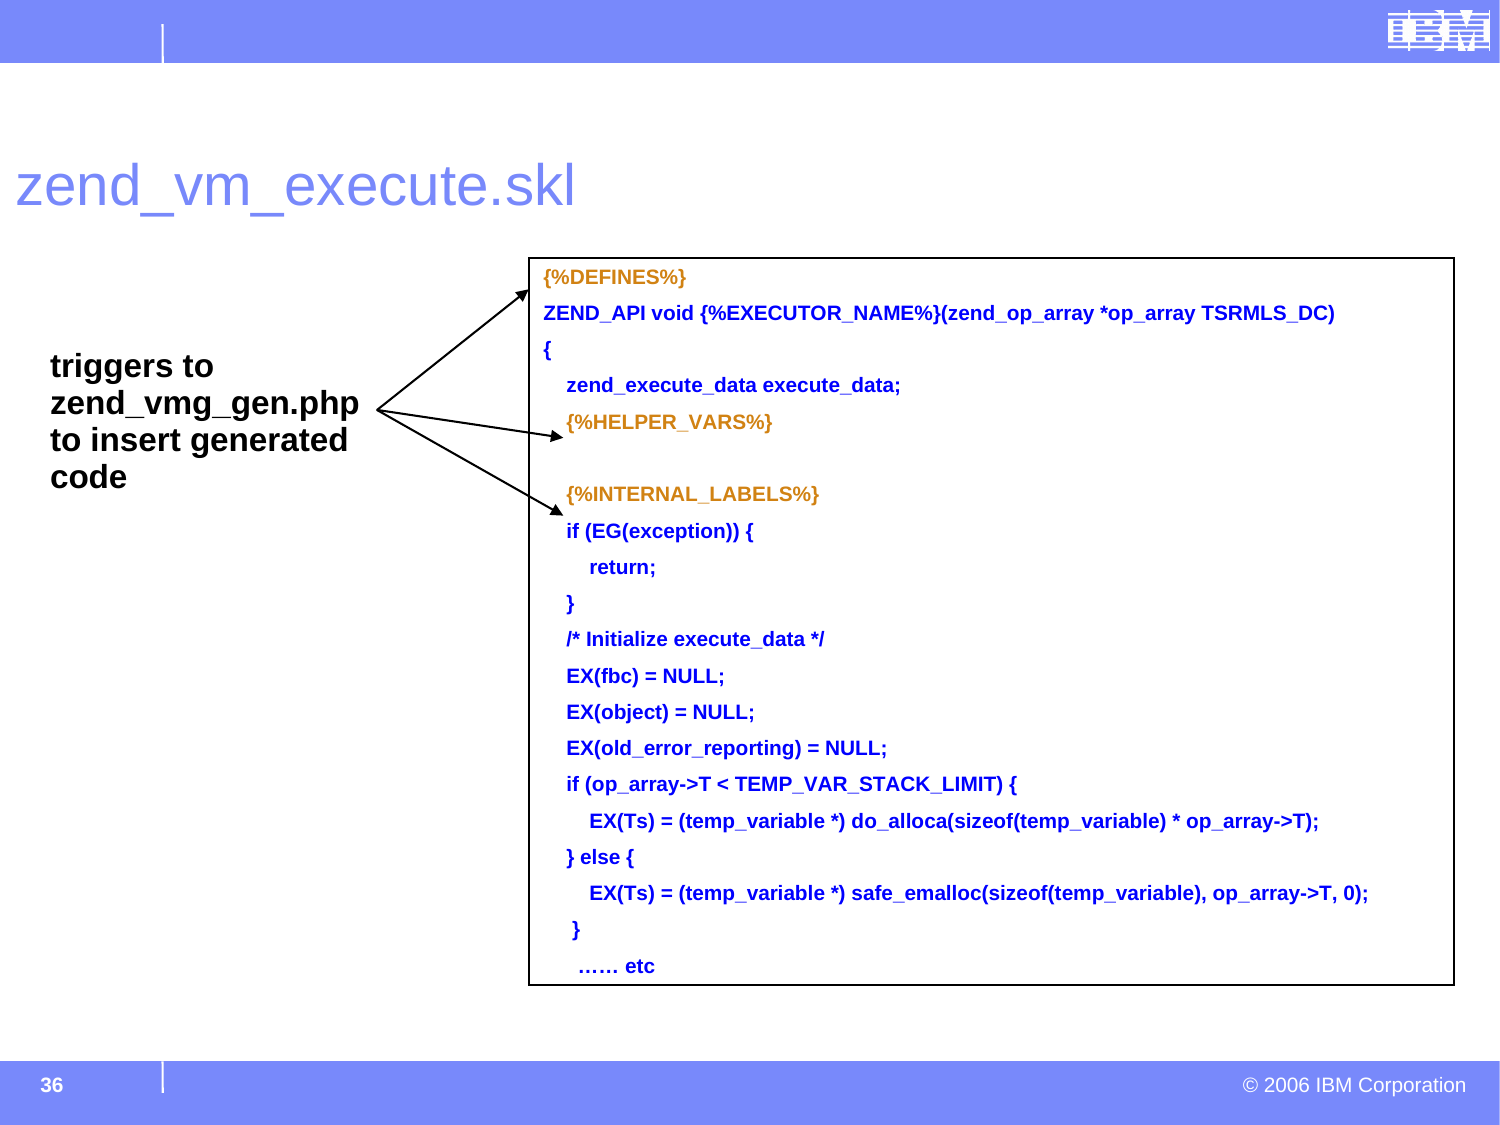

zend_vm_execute.skl
{%DEFINES%}
ZEND_API void {%EXECUTOR_NAME%}(zend_op_array *op_array TSRMLS_DC)‏
{
 zend_execute_data execute_data;
 {%HELPER_VARS%}
 {%INTERNAL_LABELS%}
 if (EG(exception)) {
 return;
 }
 /* Initialize execute_data */
 EX(fbc) = NULL;
 EX(object) = NULL;
 EX(old_error_reporting) = NULL;
 if (op_array->T < TEMP_VAR_STACK_LIMIT) {
 EX(Ts) = (temp_variable *) do_alloca(sizeof(temp_variable) * op_array->T);
 } else {
 EX(Ts) = (temp_variable *) safe_emalloc(sizeof(temp_variable), op_array->T, 0);
 }
 …… etc
triggers to zend_vmg_gen.php to insert generated code
36